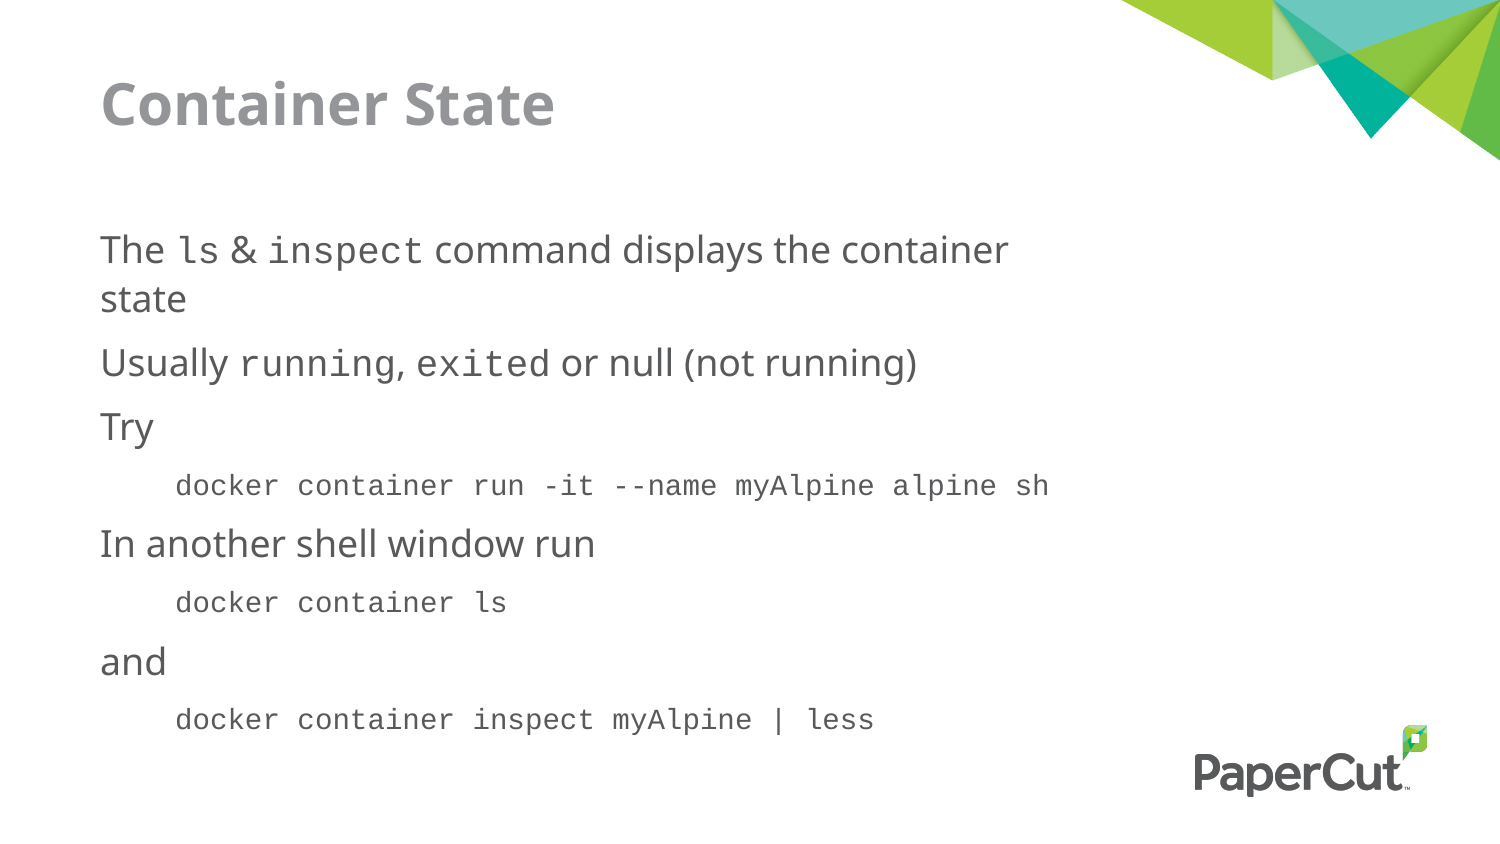

# Container State
The ls & inspect command displays the container state
Usually running, exited or null (not running)
Try
docker container run -it --name myAlpine alpine sh
In another shell window run
docker container ls
and
docker container inspect myAlpine | less